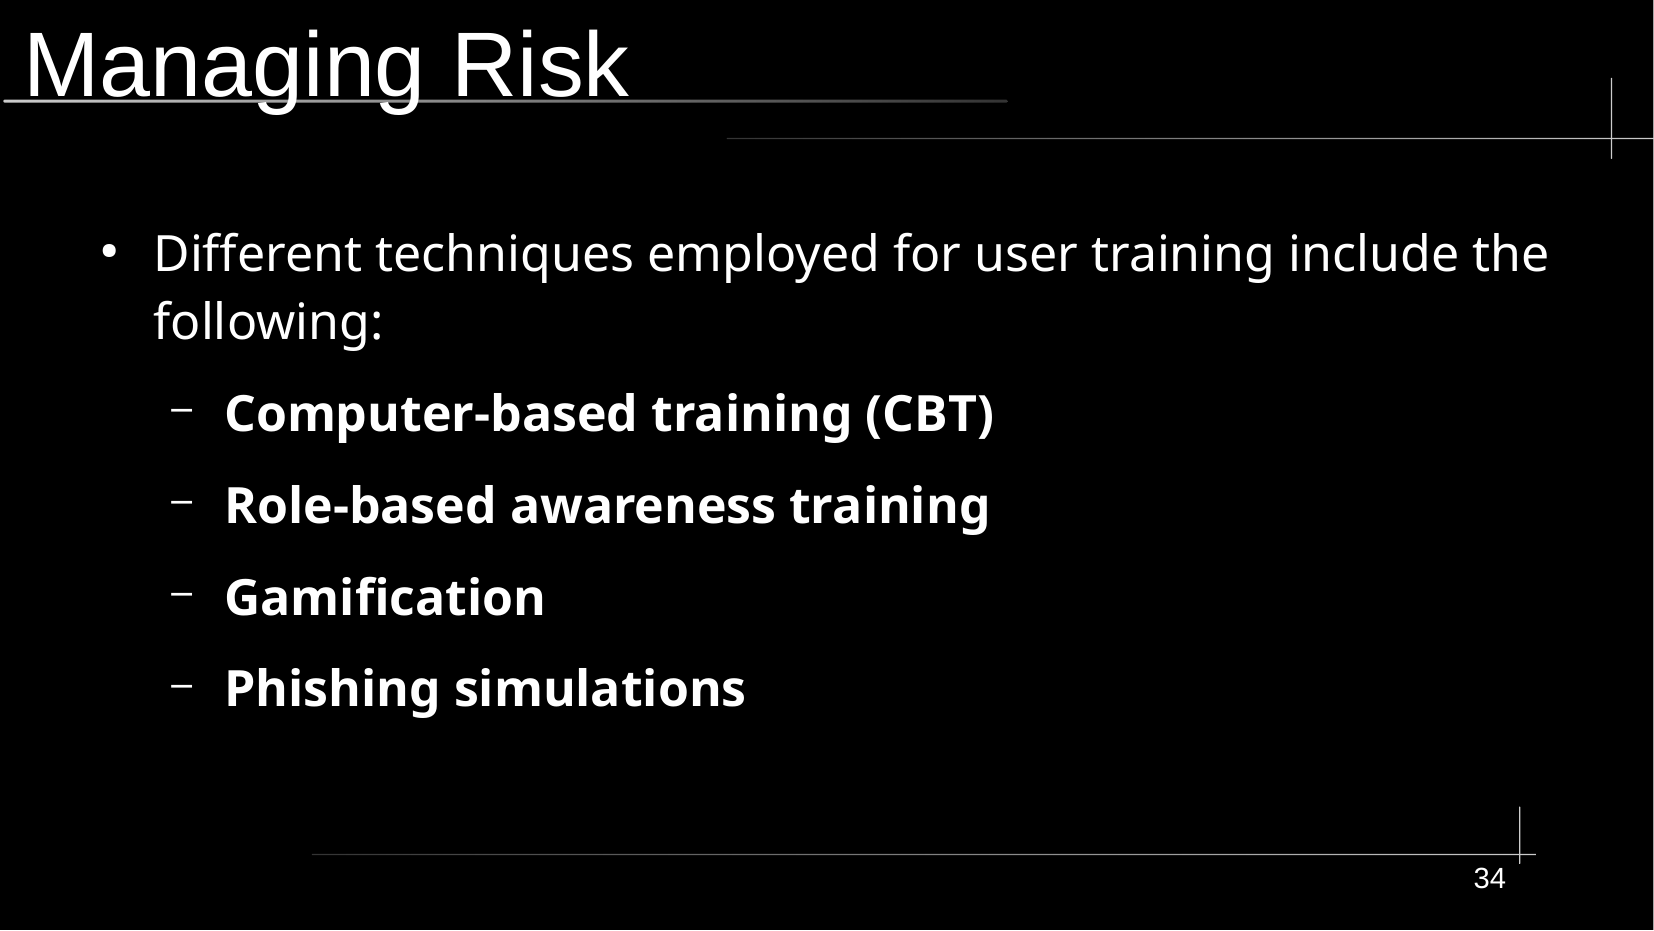

# Managing Risk
Different techniques employed for user training include the following:
Computer-based training (CBT)
Role-based awareness training
Gamification
Phishing simulations
34